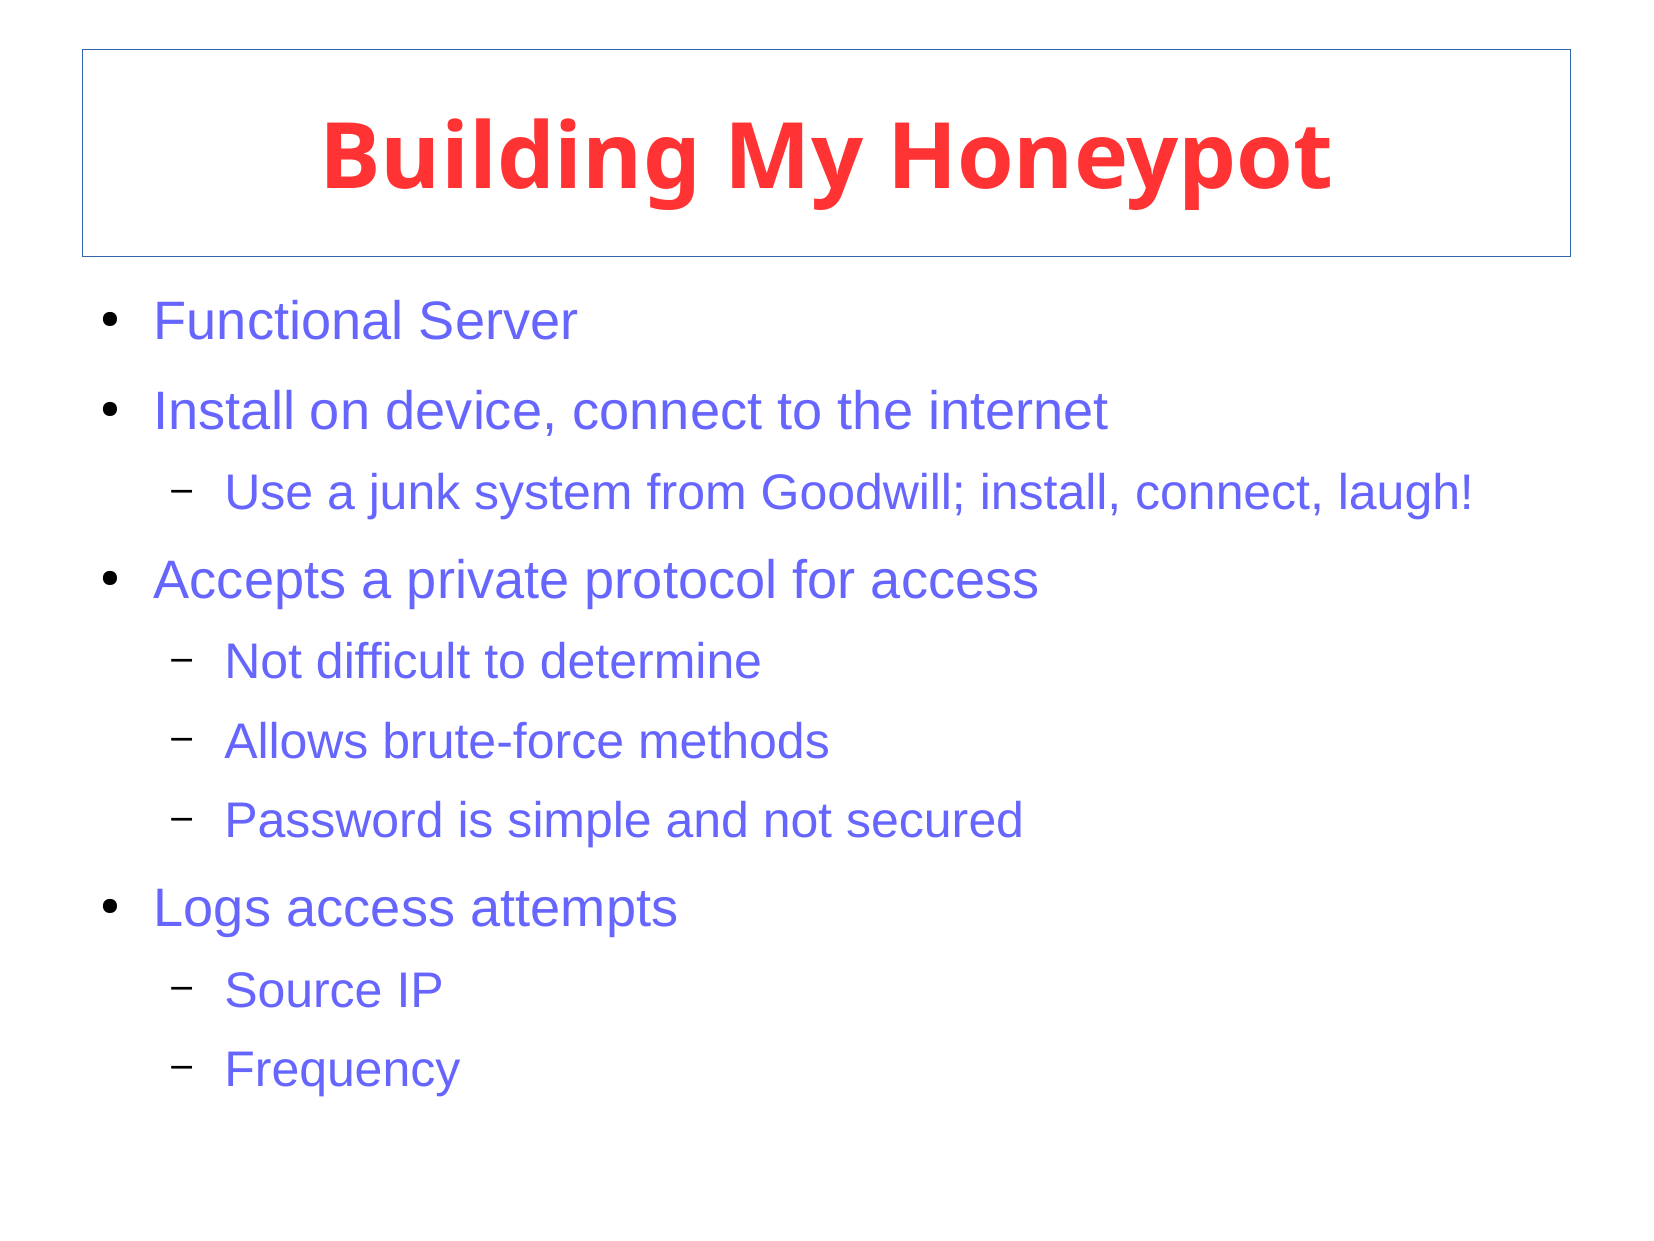

# Building My Honeypot
Functional Server
Install on device, connect to the internet
Use a junk system from Goodwill; install, connect, laugh!
Accepts a private protocol for access
Not difficult to determine
Allows brute-force methods
Password is simple and not secured
Logs access attempts
Source IP
Frequency